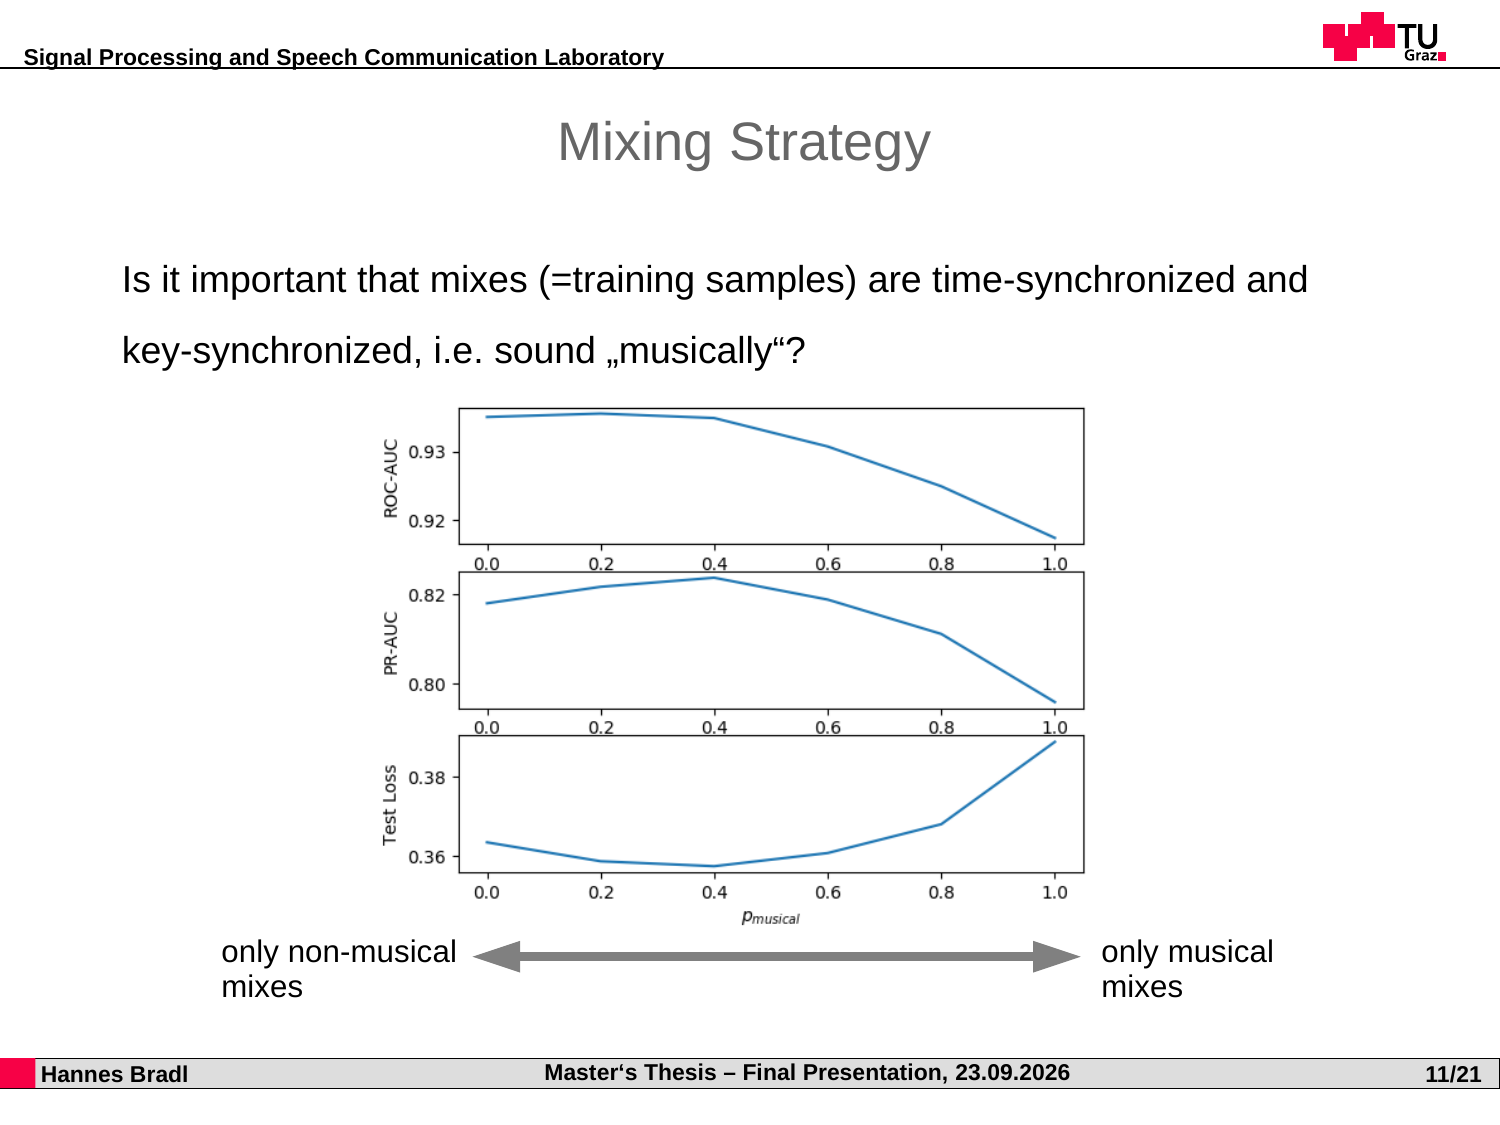

# Mixing Strategy
Is it important that mixes (=training samples) are time-synchronized and
key-synchronized, i.e. sound „musically“?
only non-musical mixes
only musical mixes